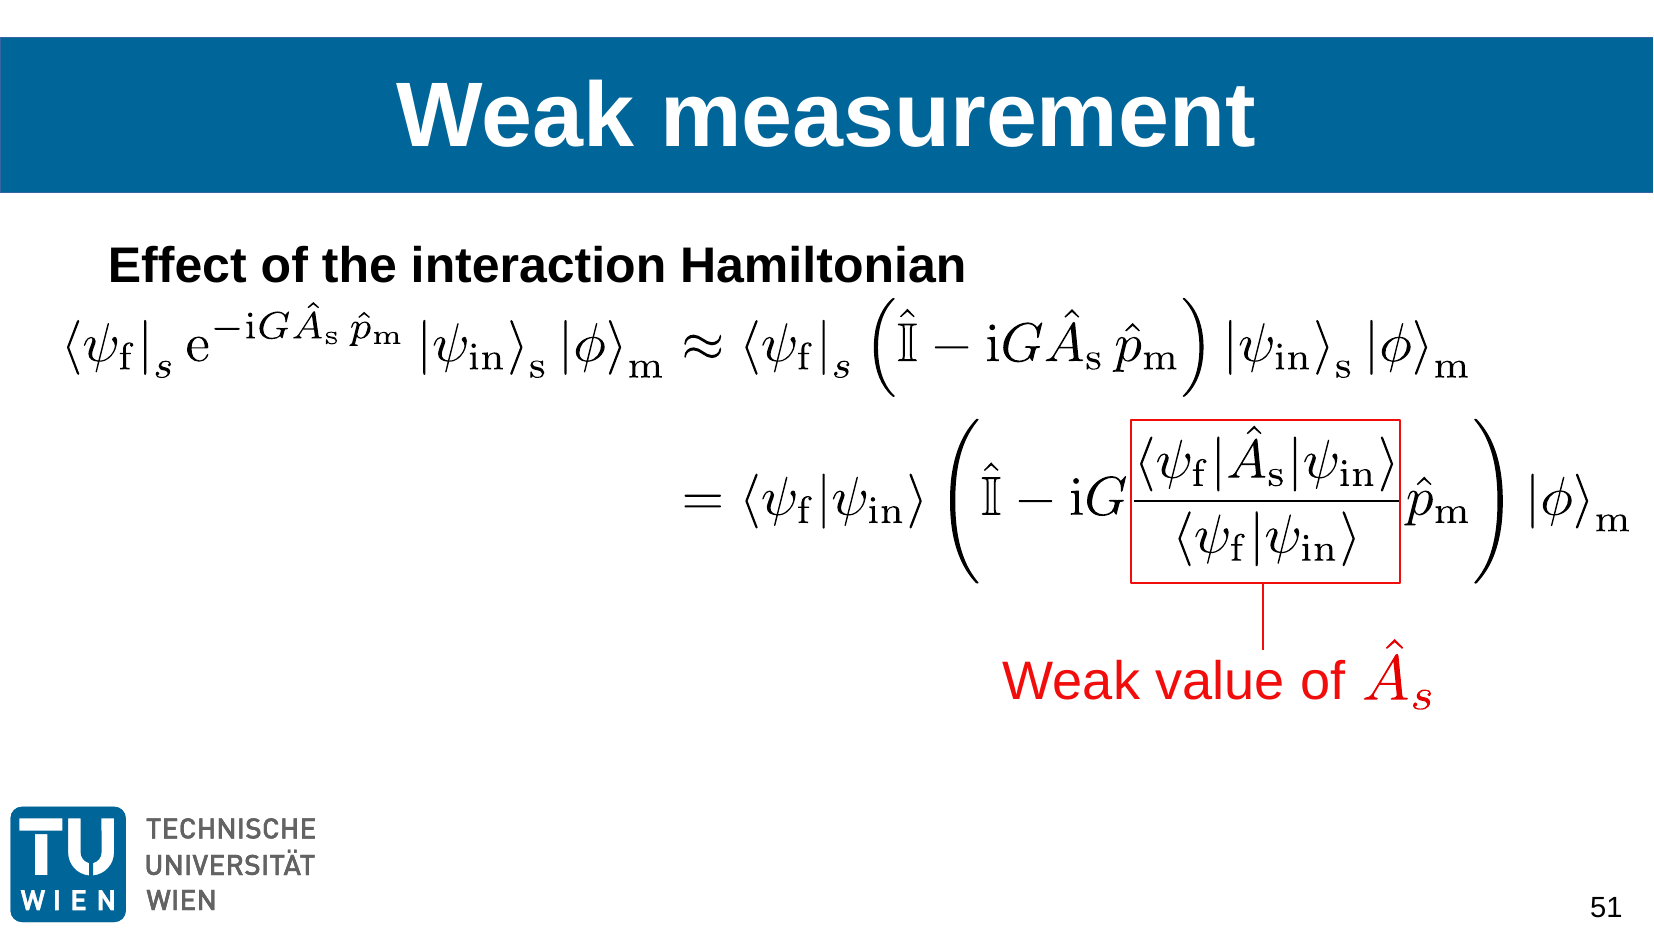

# Weak measurement
Effect of the interaction Hamiltonian
Weak value of